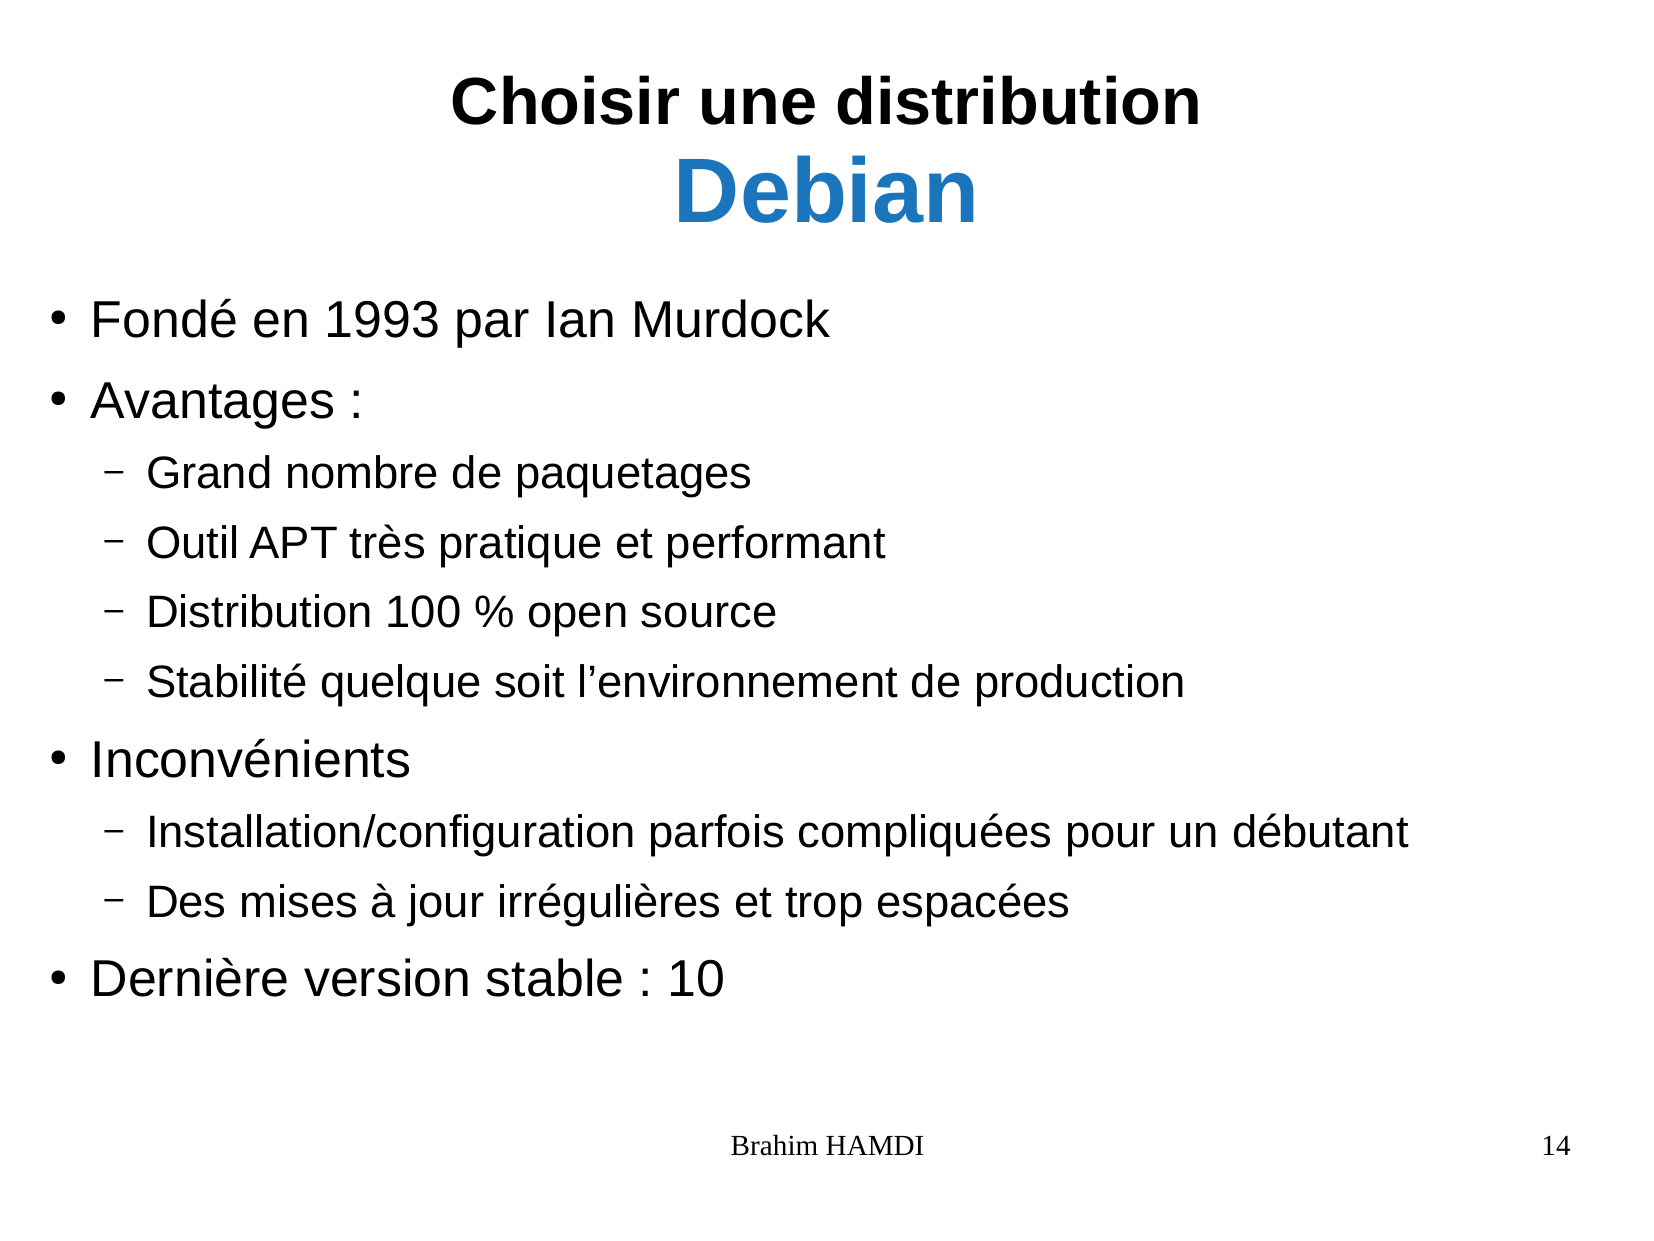

# Choisir une distribution Debian
Fondé en 1993 par Ian Murdock
Avantages :
Grand nombre de paquetages
Outil APT très pratique et performant
Distribution 100 % open source
Stabilité quelque soit l’environnement de production
Inconvénients
Installation/configuration parfois compliquées pour un débutant
Des mises à jour irrégulières et trop espacées
Dernière version stable : 10
Brahim HAMDI
14